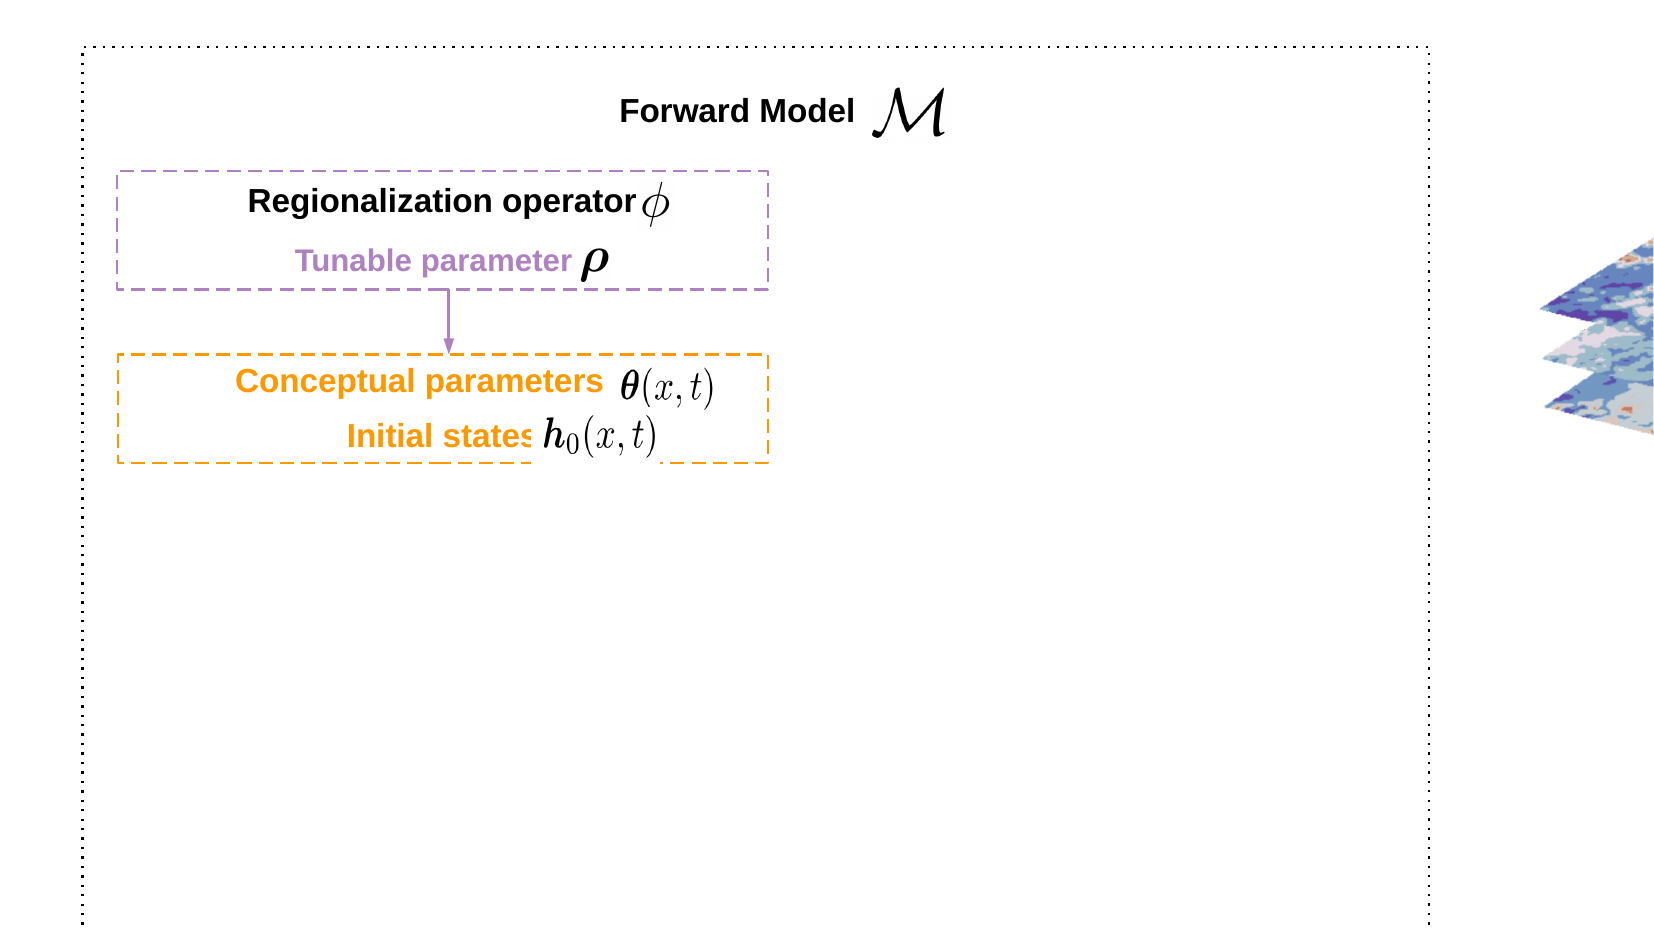

Forward Model
# Nouveau flowchart regio style Truyen – incluant obs data… NN schematisé et nuage point regression multivarié R3
Regionalization operator
Tunable parameter
Conceptual parameters
Initial states